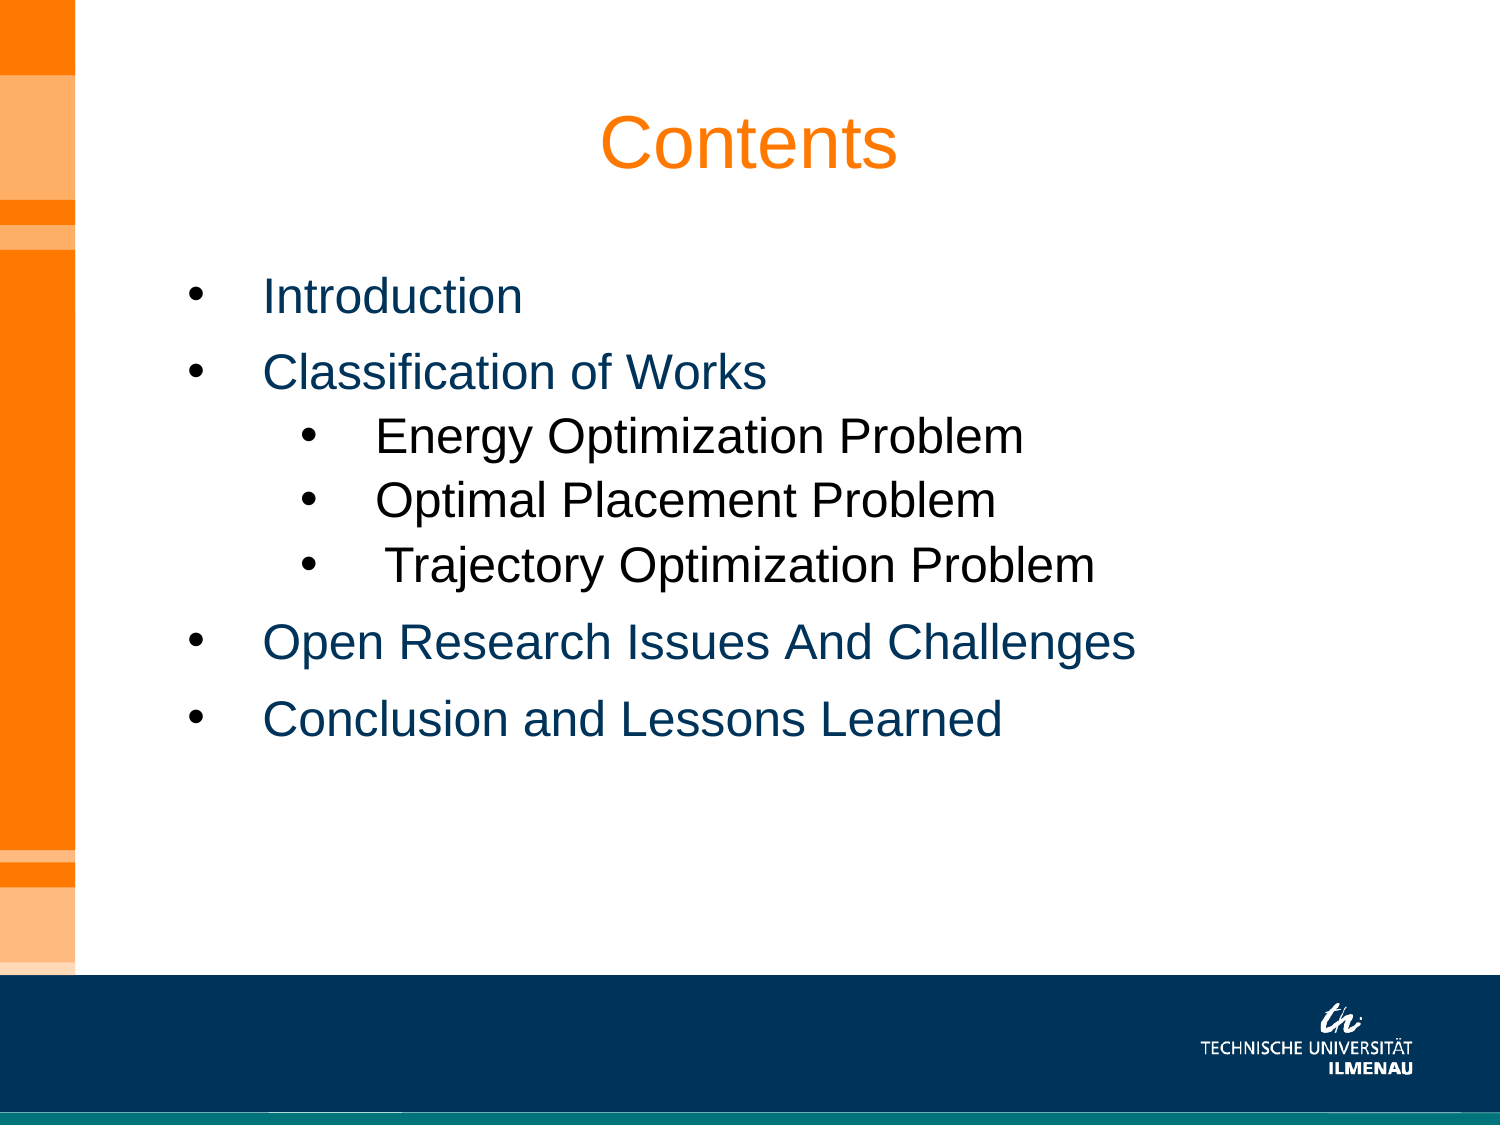

# Contents
Introduction
Classification of Works
Energy Optimization Problem
Optimal Placement Problem
 Trajectory Optimization Problem
Open Research Issues And Challenges
Conclusion and Lessons Learned